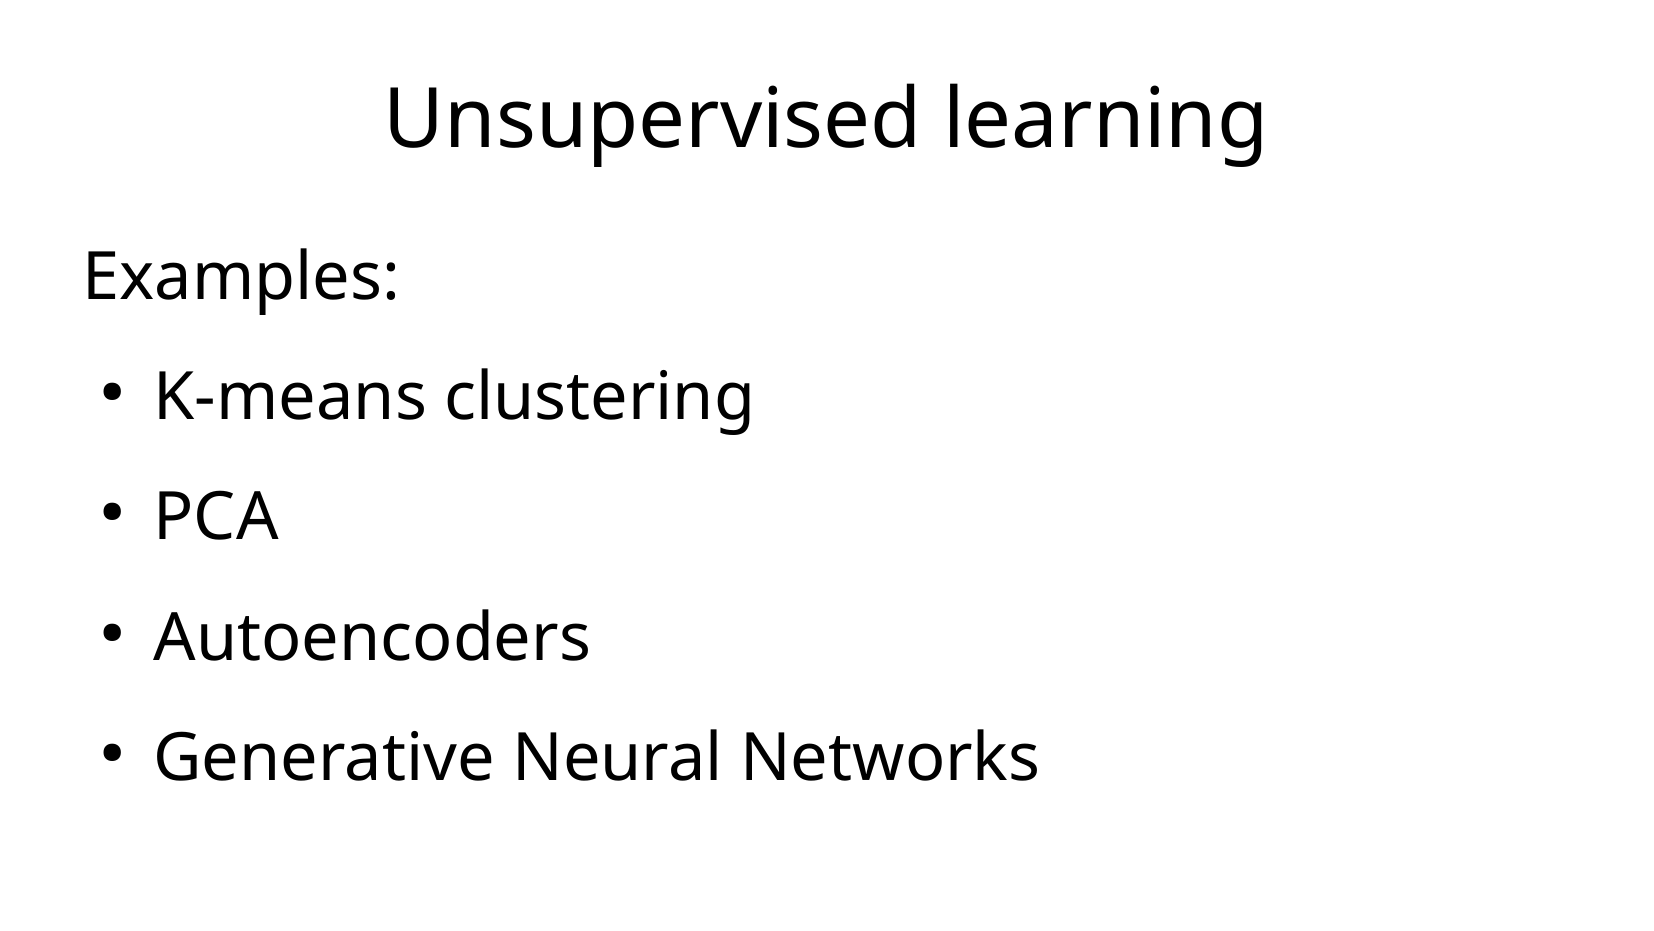

# Unsupervised learning
Examples:
K-means clustering
PCA
Autoencoders
Generative Neural Networks